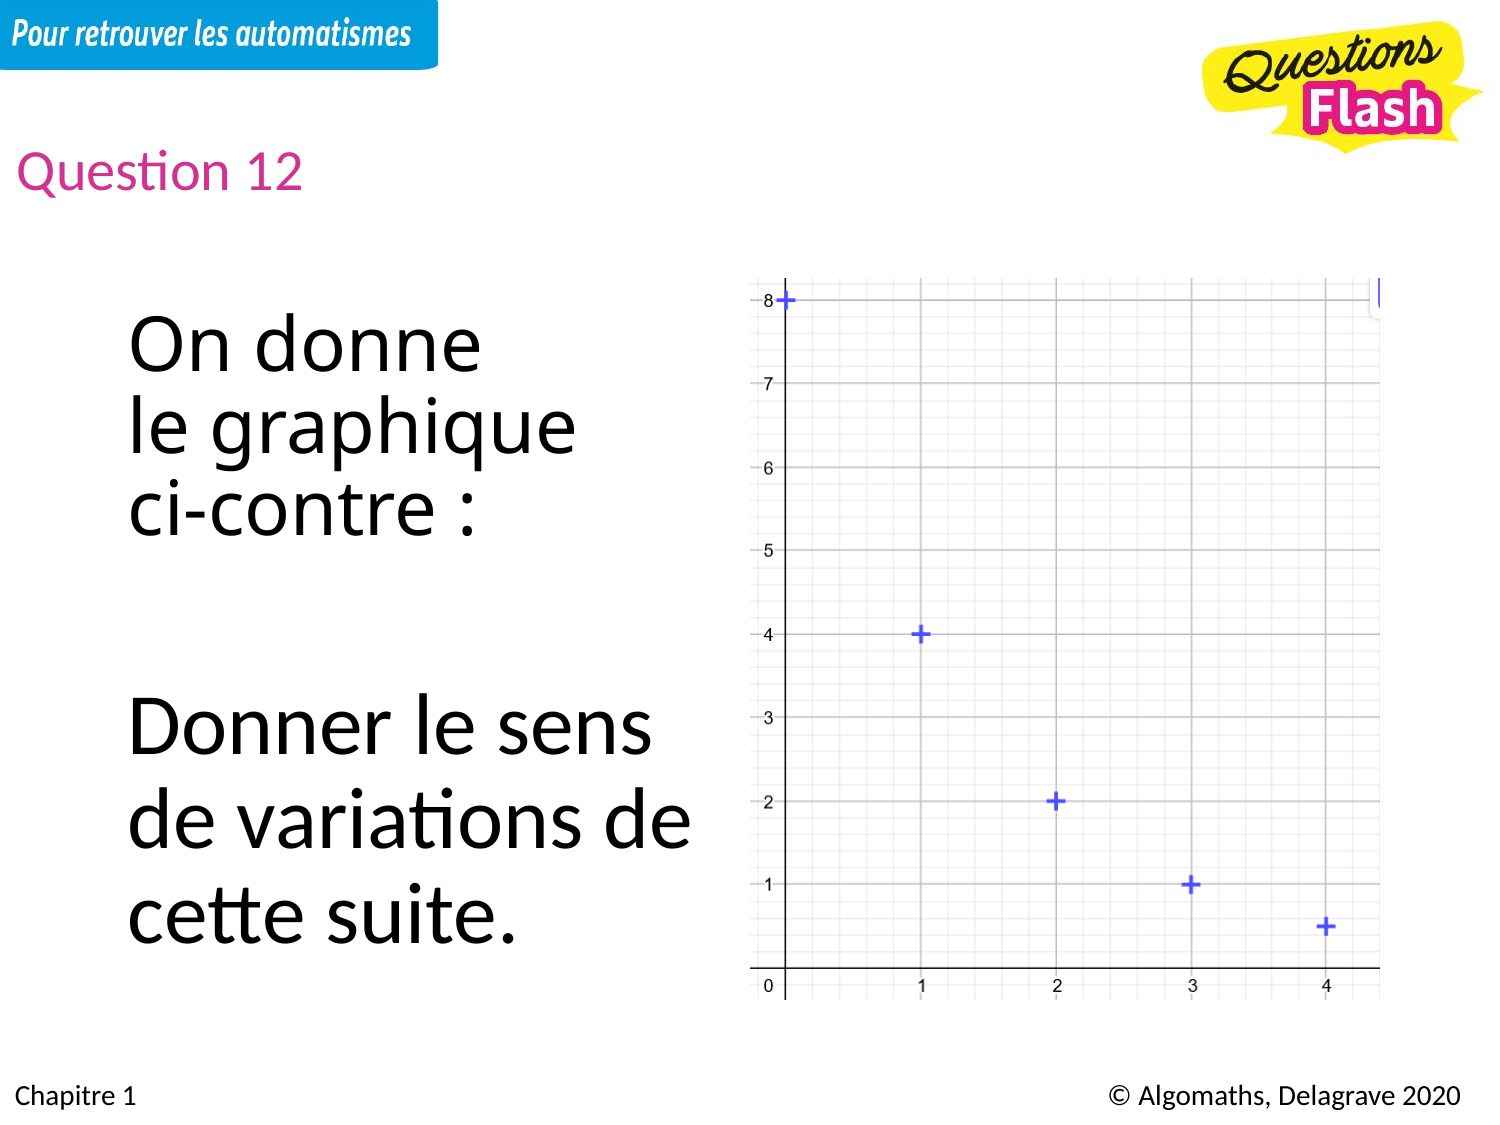

Question 12
On donne
le graphique
ci-contre :
# Donner le sens de variations de cette suite.